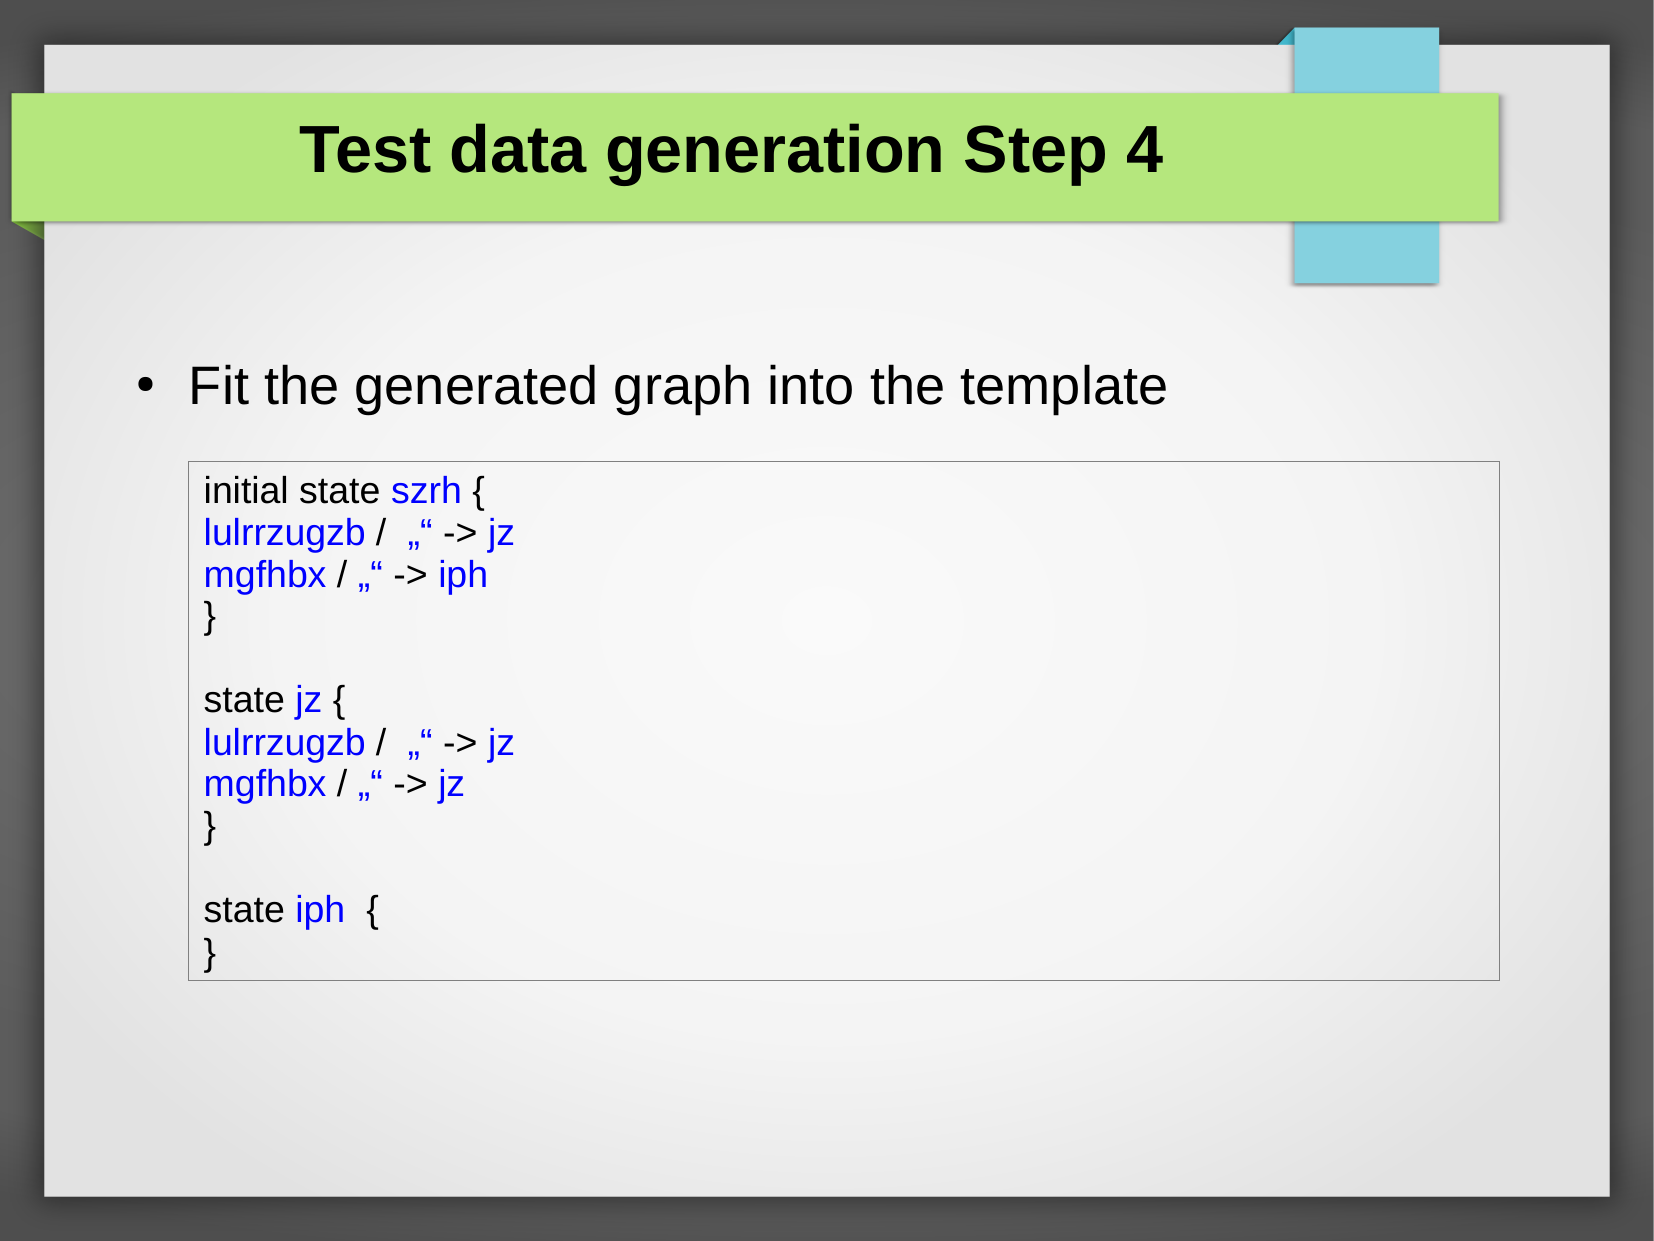

Test data generation Step 4
# Fit the generated graph into the template
initial state szrh {
lulrrzugzb / „“ -> jz
mgfhbx / „“ -> iph
}
state jz {
lulrrzugzb / „“ -> jz
mgfhbx / „“ -> jz
}
state iph {
}